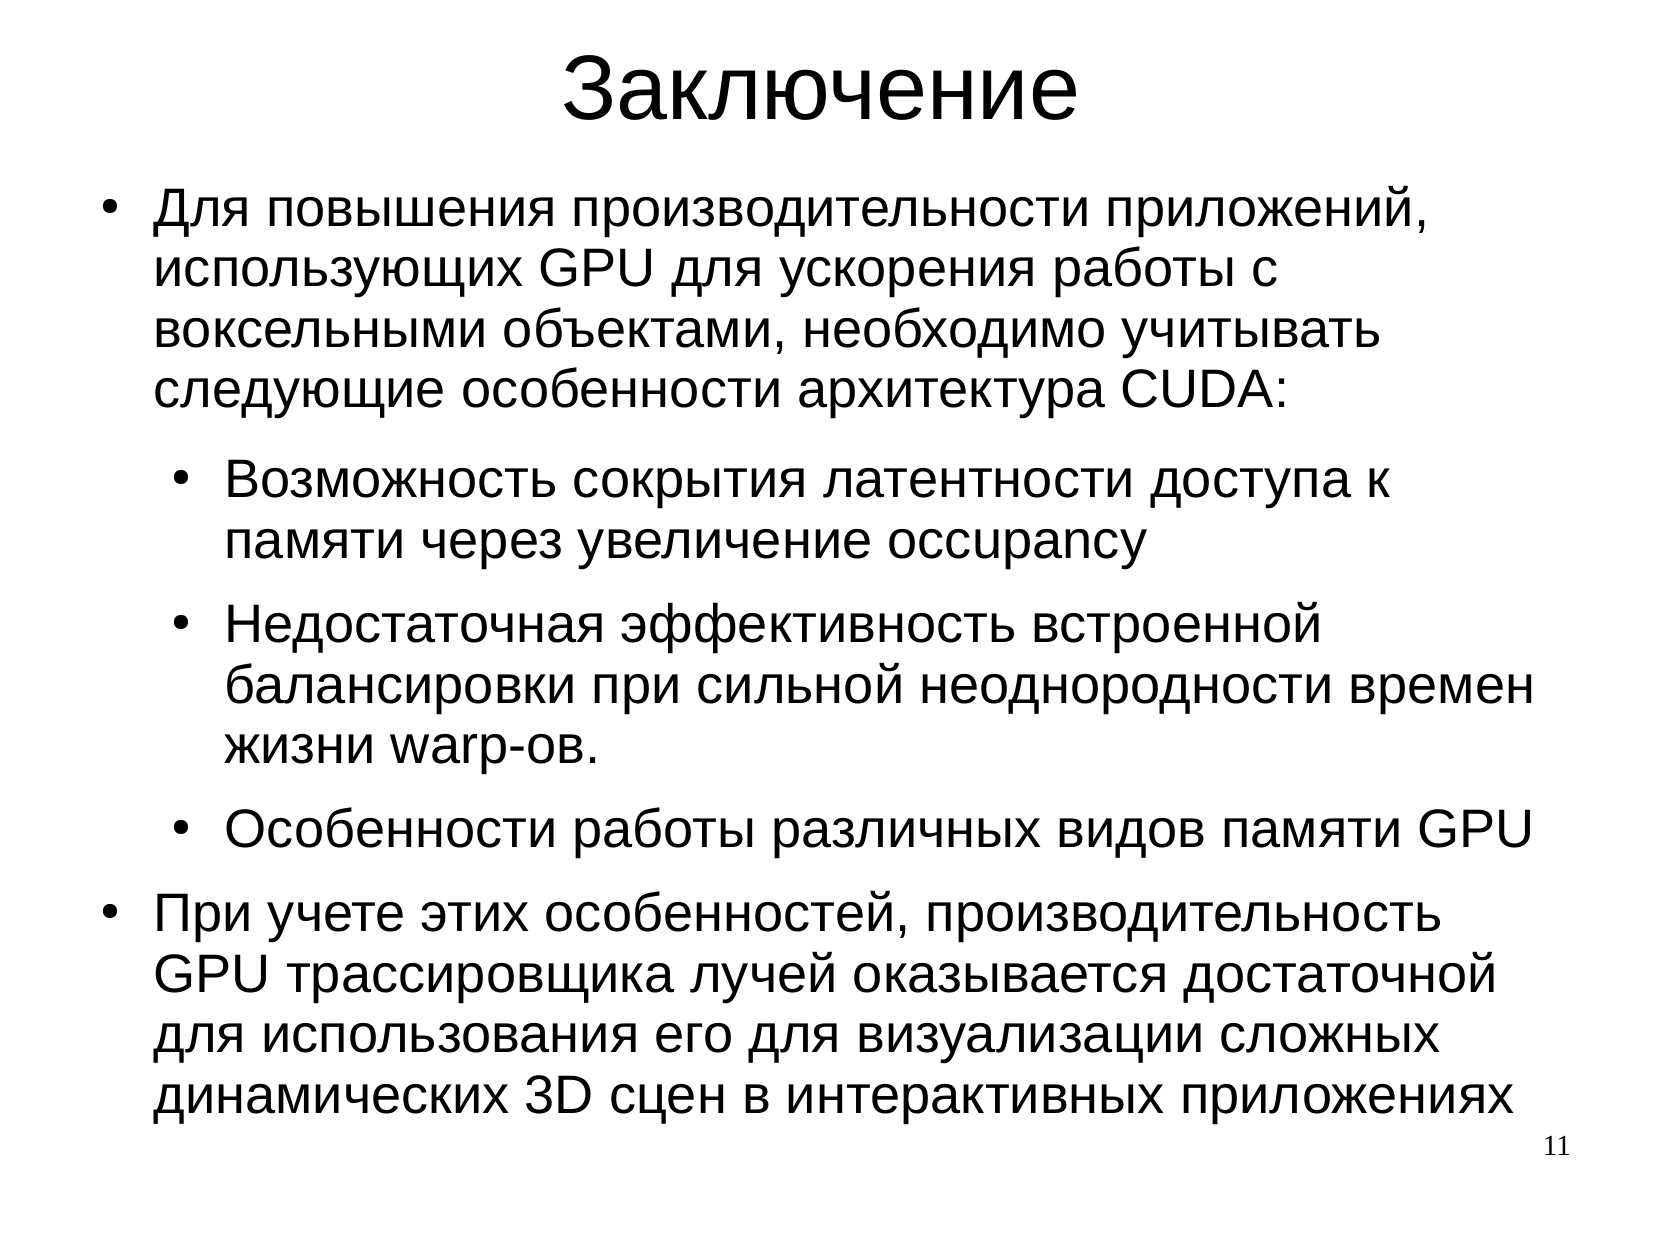

# Заключение
Для повышения производительности приложений, использующих GPU для ускорения работы с воксельными объектами, необходимо учитывать следующие особенности архитектура CUDA:
Возможность сокрытия латентности доступа к памяти через увеличение occupancy
Недостаточная эффективность встроенной балансировки при сильной неоднородности времен жизни warp-ов.
Особенности работы различных видов памяти GPU
При учете этих особенностей, производительность GPU трассировщика лучей оказывается достаточной для использования его для визуализации сложных динамических 3D сцен в интерактивных приложениях
11